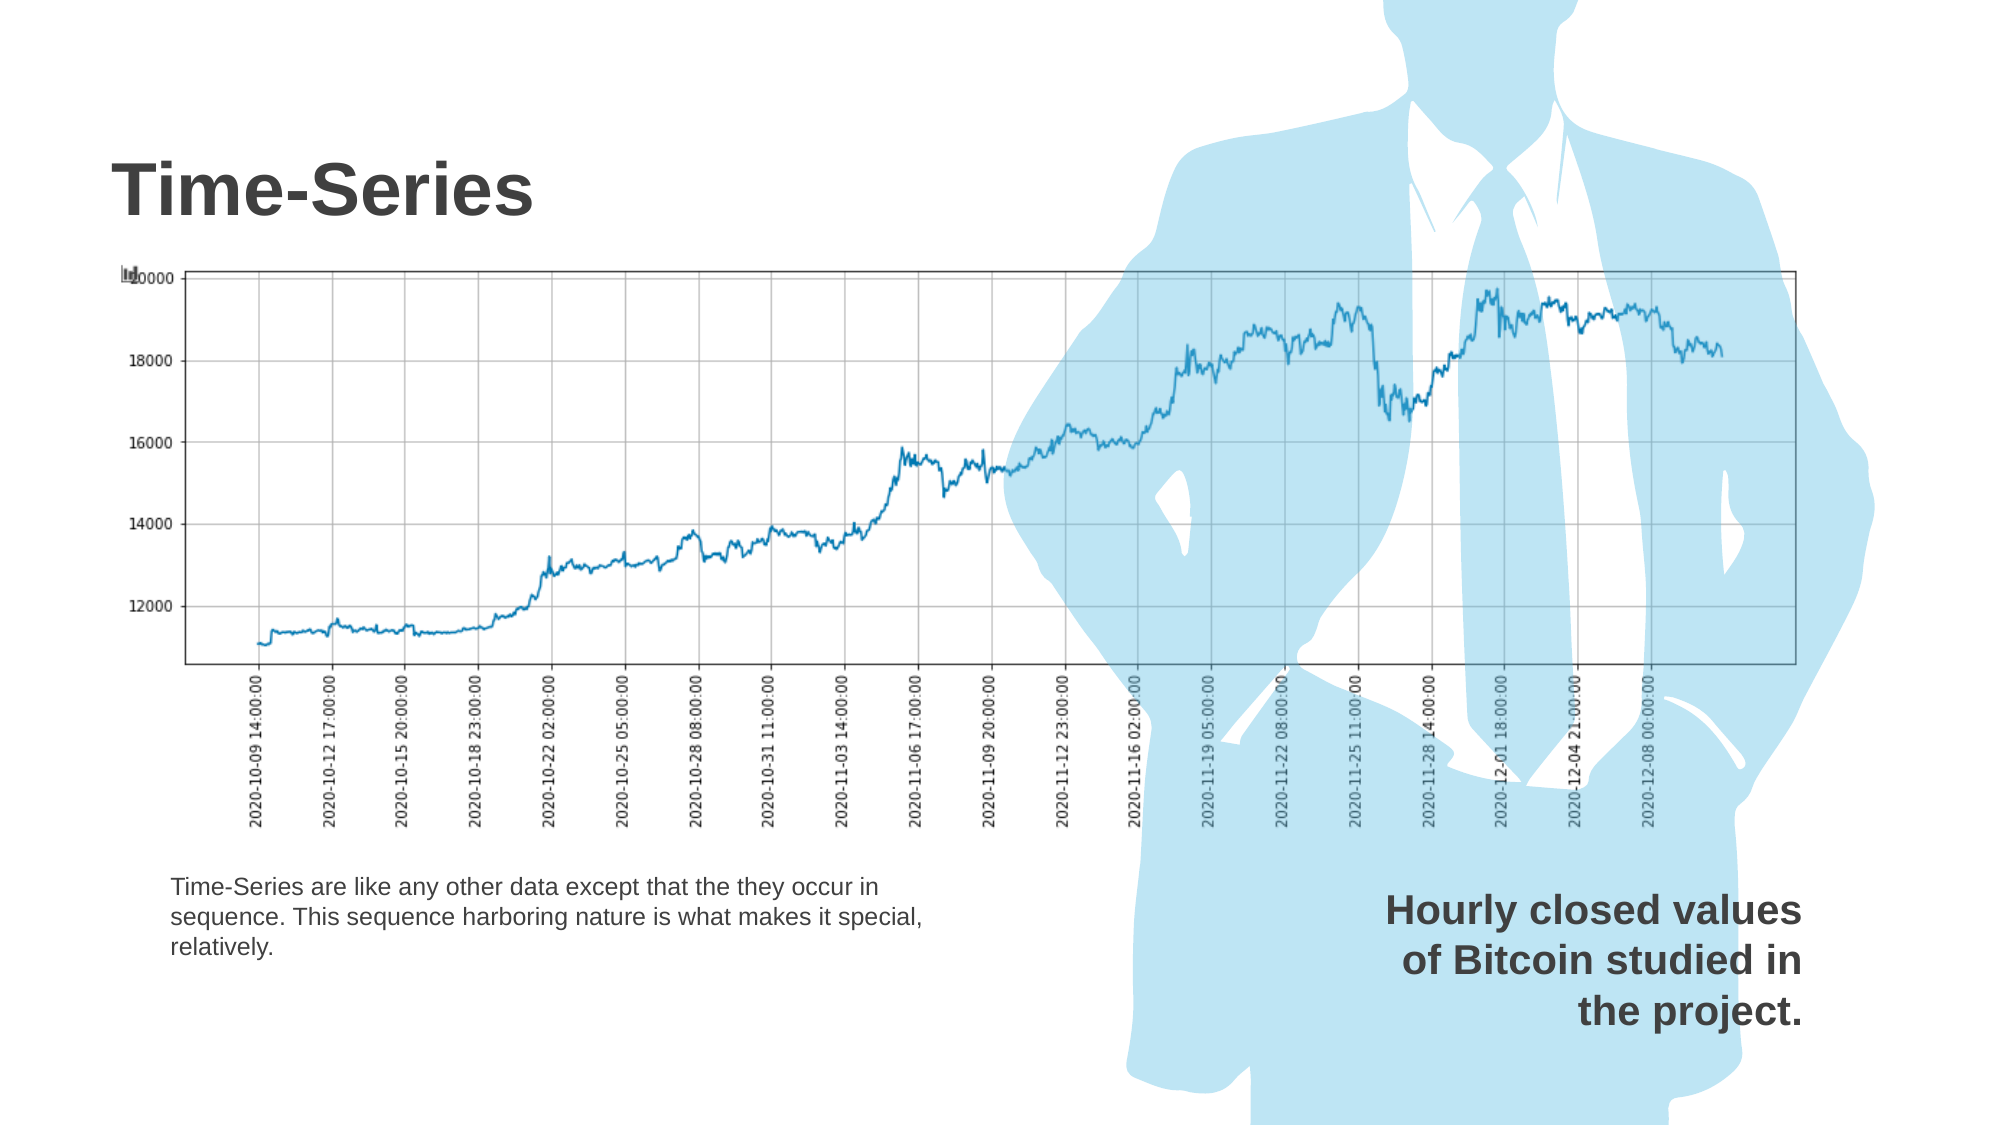

Time-Series
Time-Series are like any other data except that the they occur in sequence. This sequence harboring nature is what makes it special, relatively.
Hourly closed values of Bitcoin studied in the project.